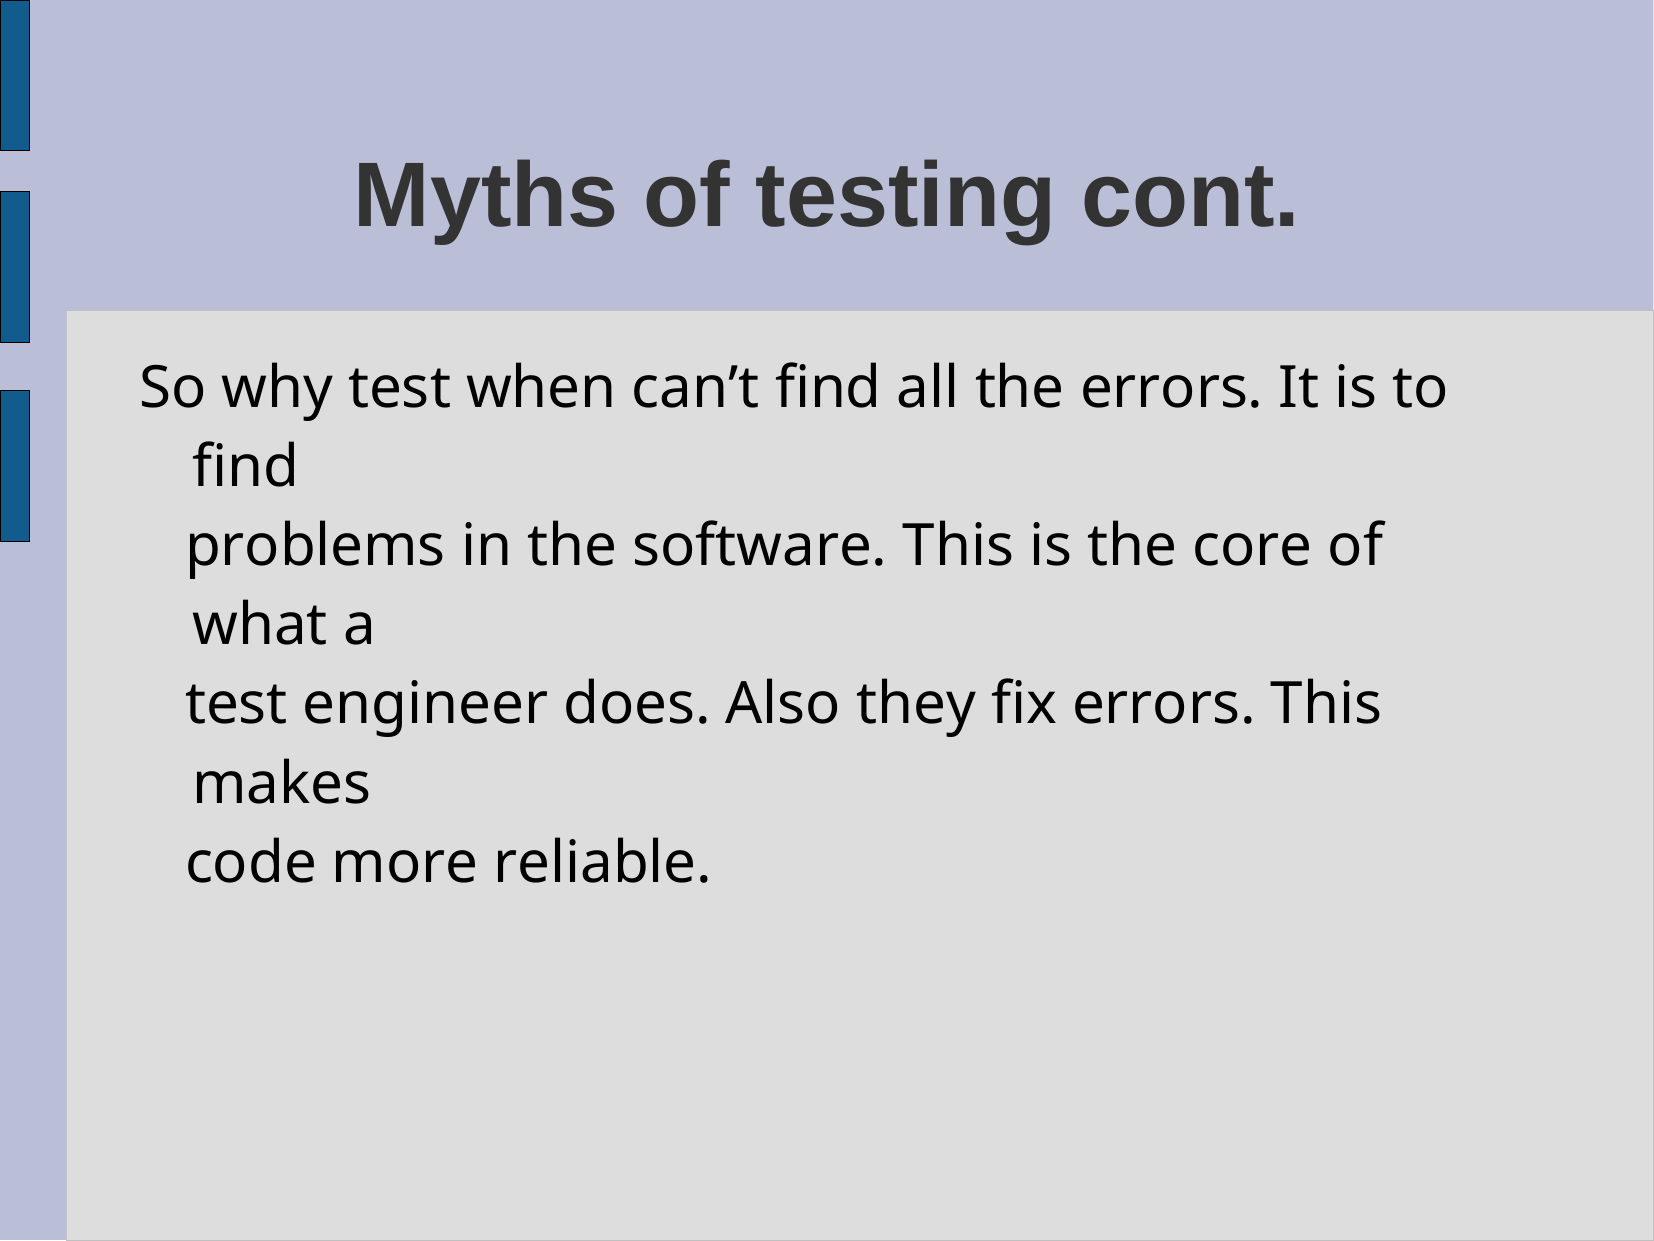

# Myths of testing cont.
So why test when can’t find all the errors. It is to find
 problems in the software. This is the core of what a
 test engineer does. Also they fix errors. This makes
 code more reliable.